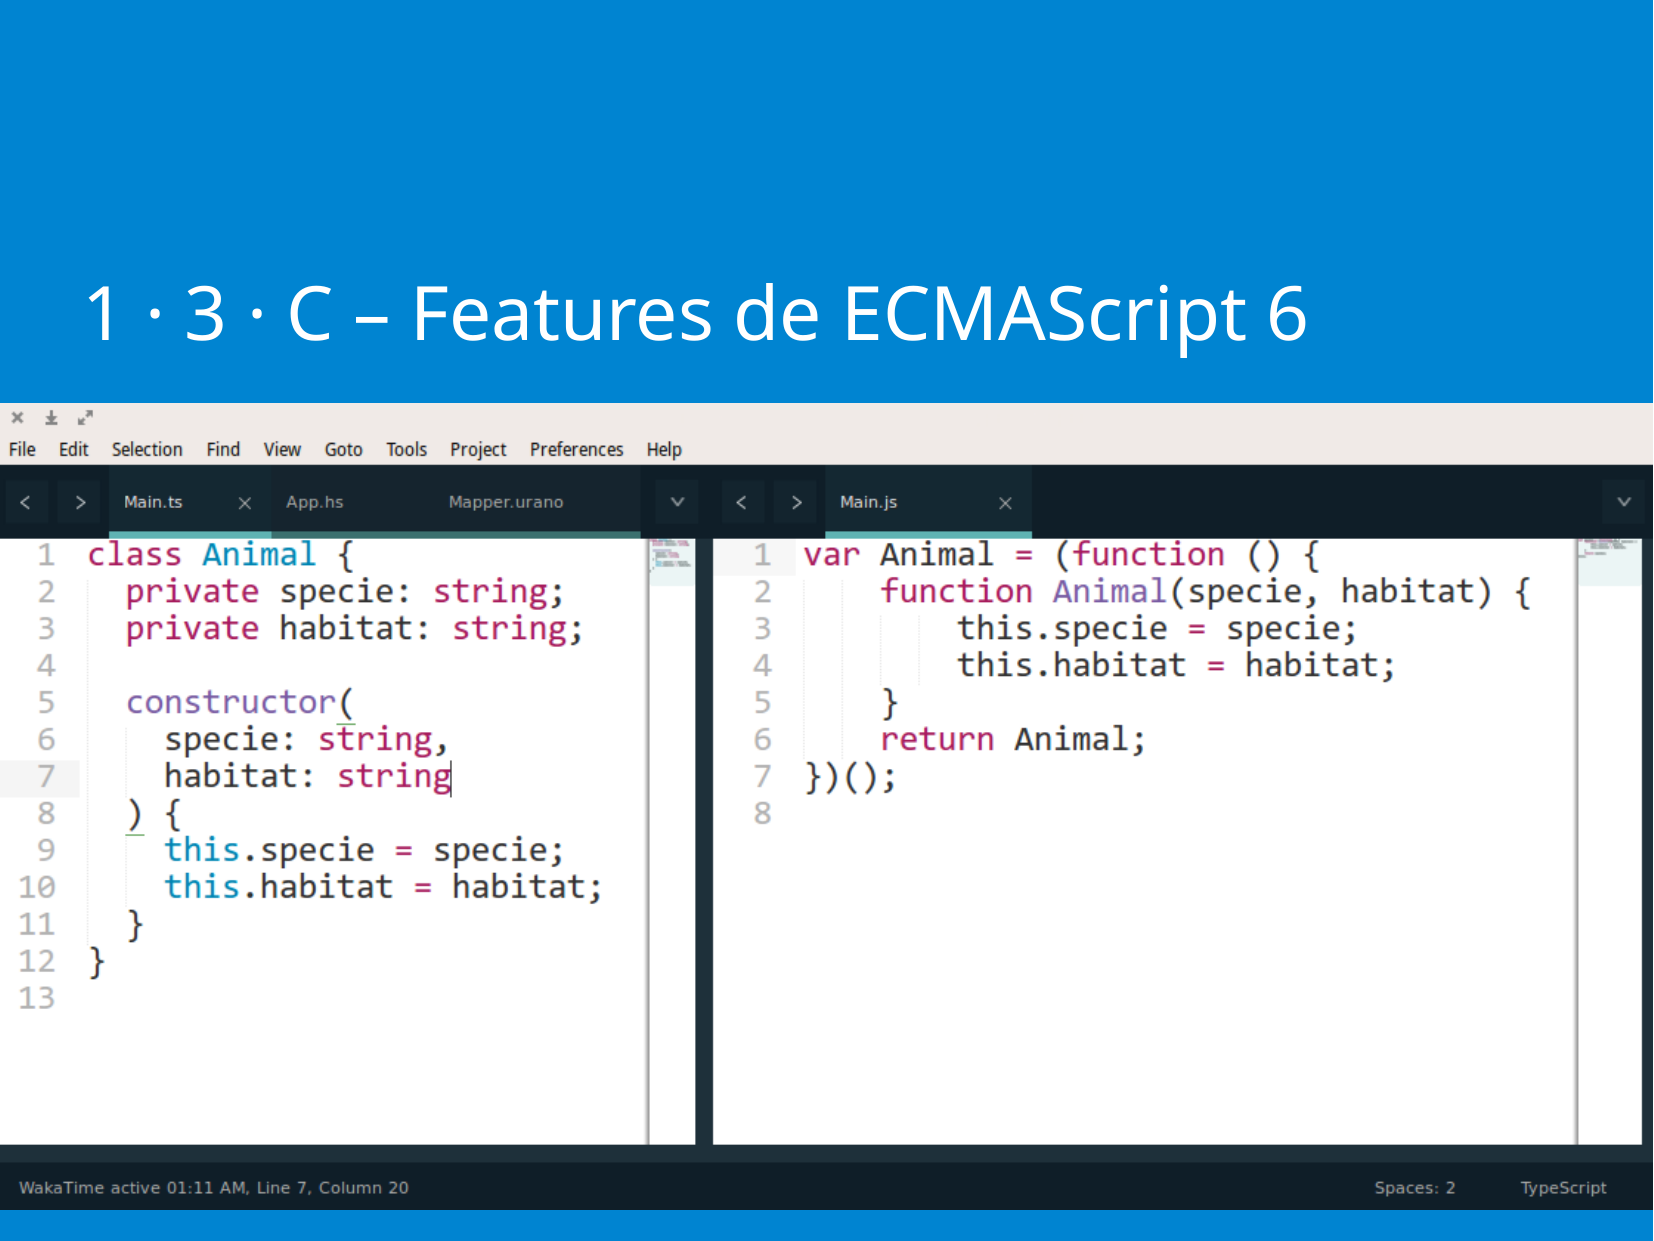

# 1 · 3 · C – Features de ECMAScript 6